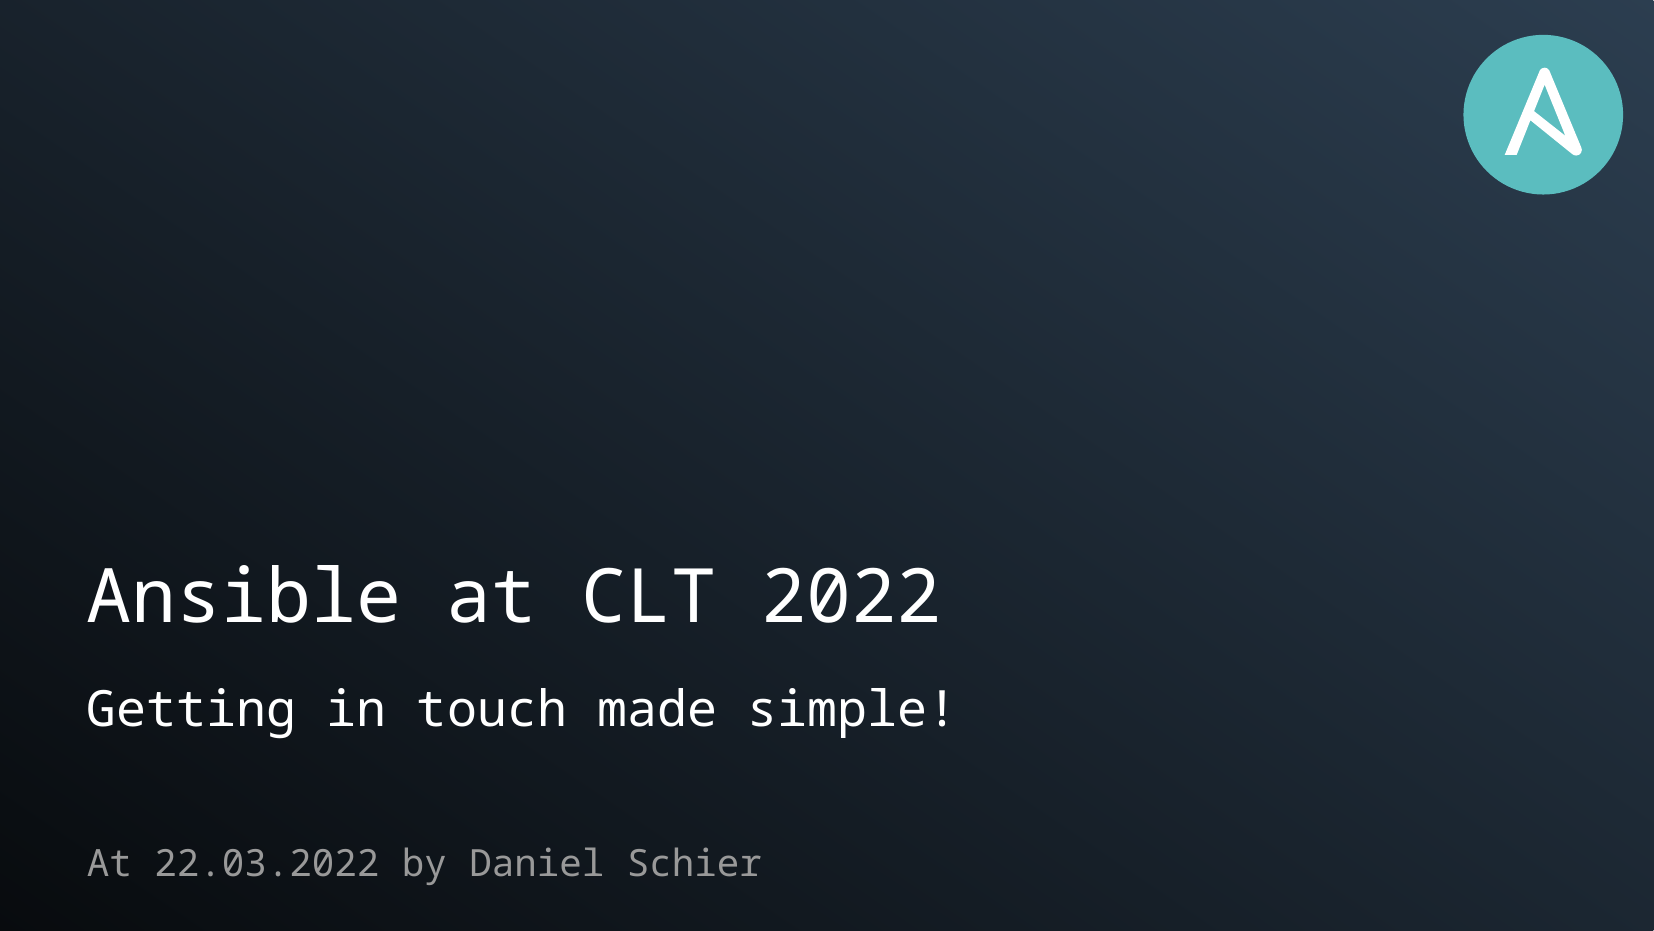

# Ansible at CLT 2022
Getting in touch made simple!
At 22.03.2022 by Daniel Schier